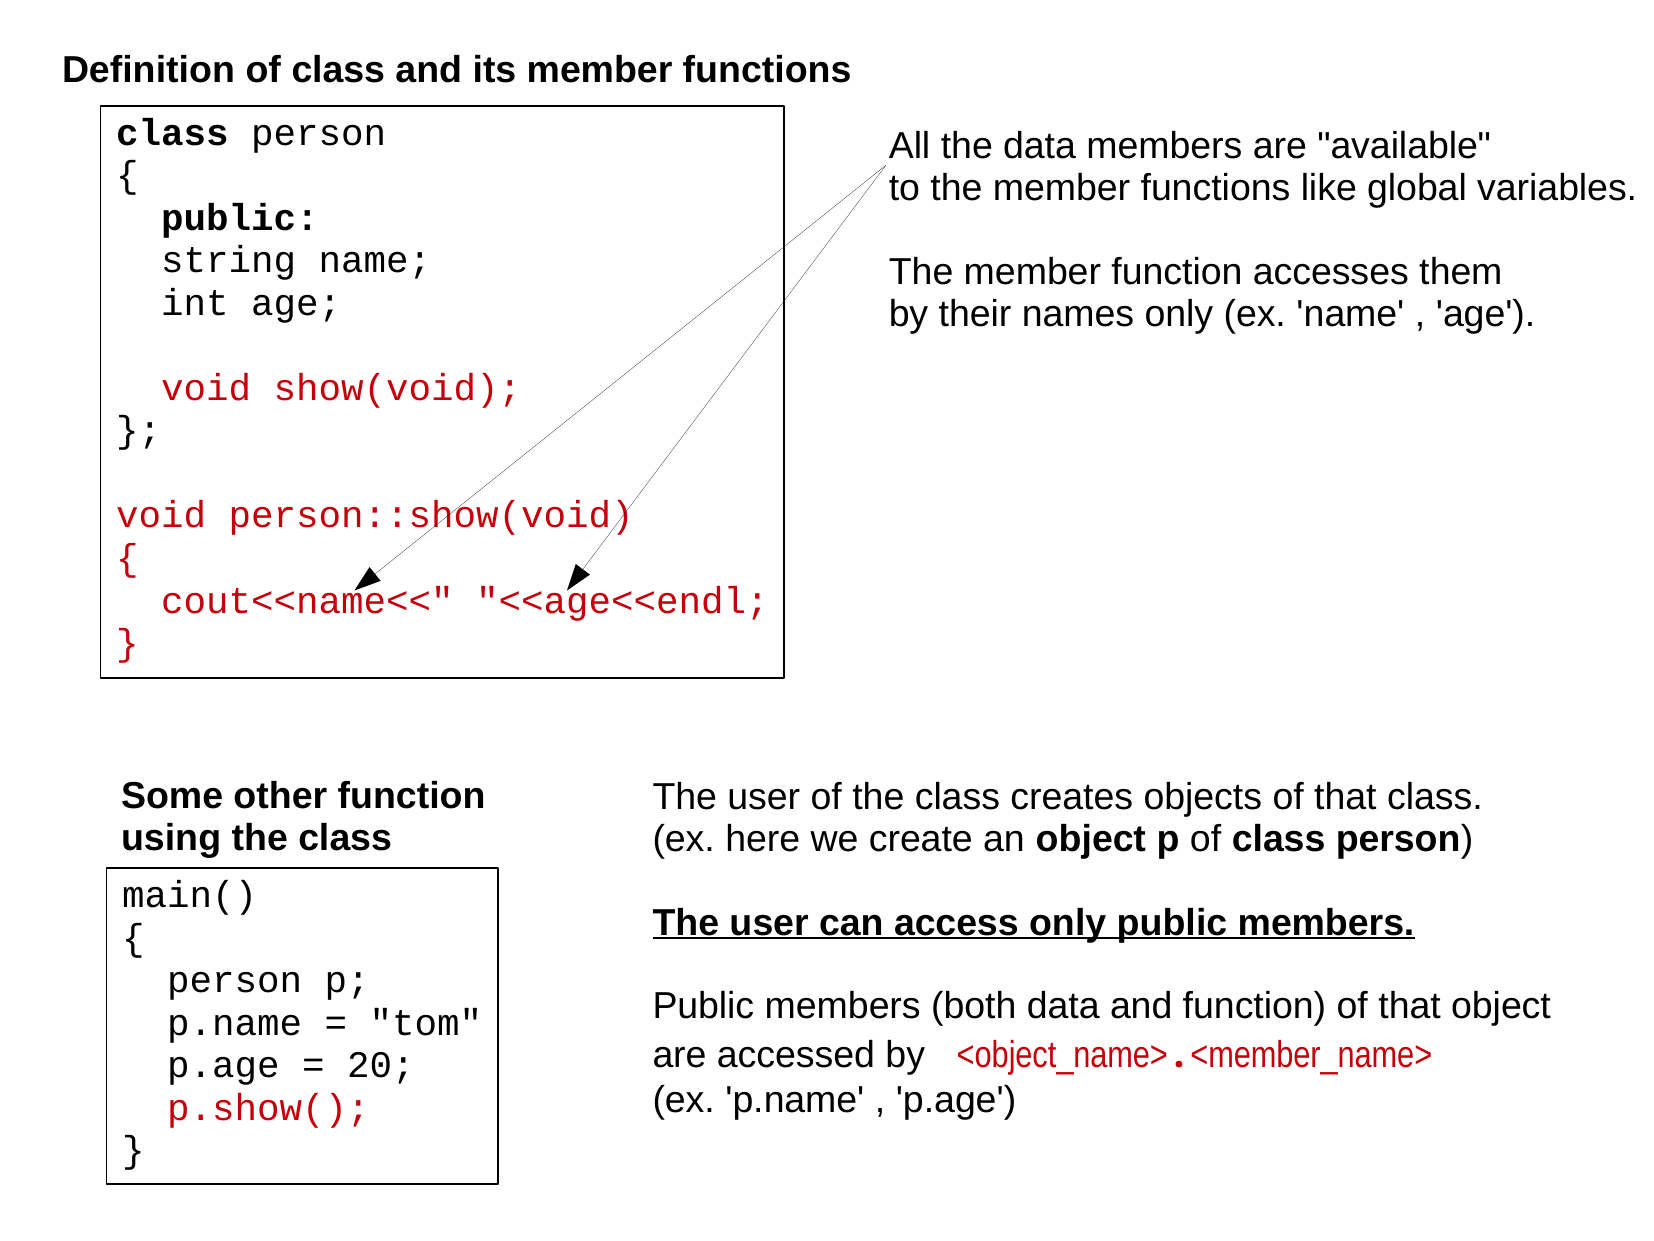

Definition of class and its member functions
class person
{
 public:
 string name;
 int age;
 void show(void);
};
void person::show(void)
{
 cout<<name<<" "<<age<<endl;
}
All the data members are "available"
to the member functions like global variables.
The member function accesses them
by their names only (ex. 'name' , 'age').
Some other function
using the class
The user of the class creates objects of that class.
(ex. here we create an object p of class person)
The user can access only public members.
Public members (both data and function) of that object
are accessed by <object_name>.<member_name>
(ex. 'p.name' , 'p.age')
main()
{
 person p;
 p.name = "tom"
 p.age = 20;
 p.show();
}